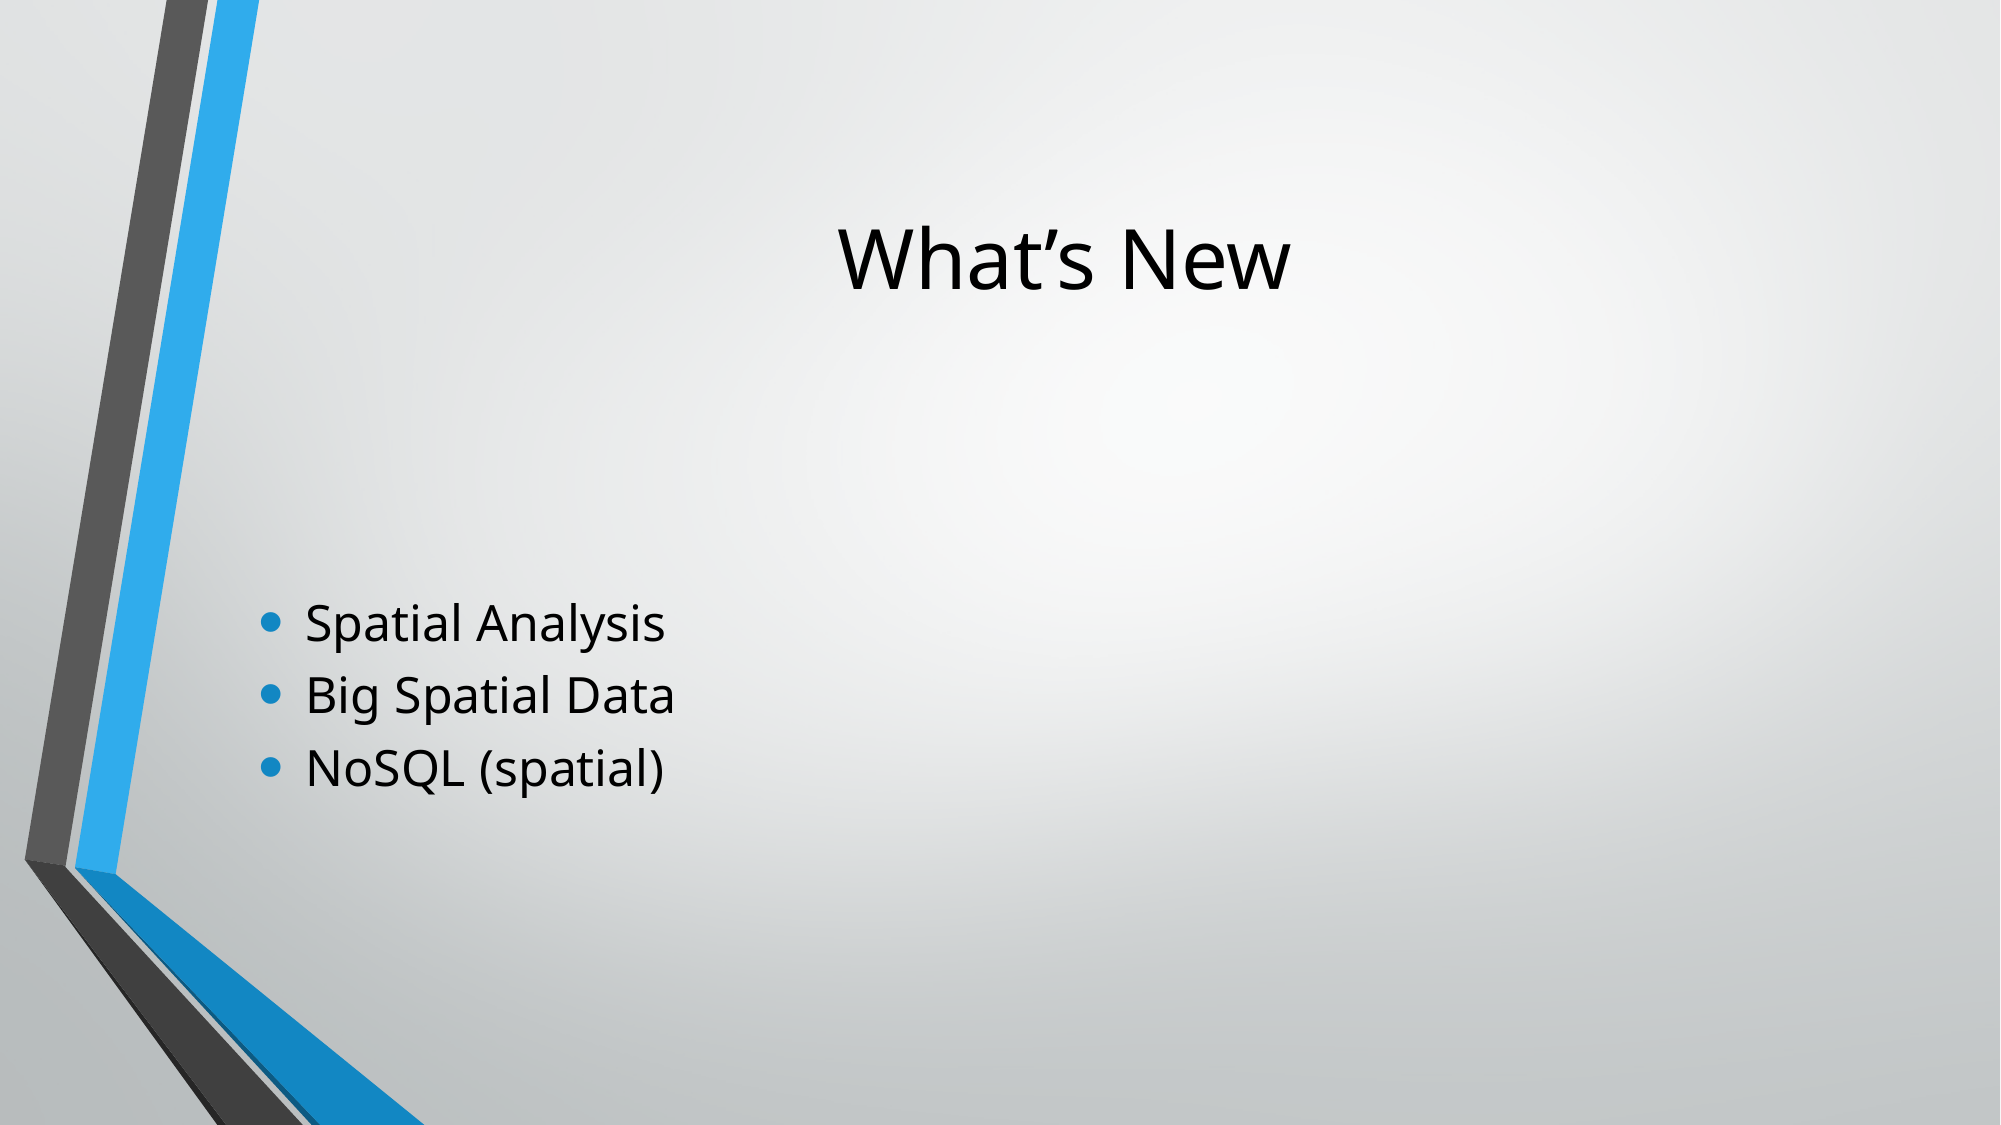

# What’s New
Spatial Analysis
Big Spatial Data
NoSQL (spatial)